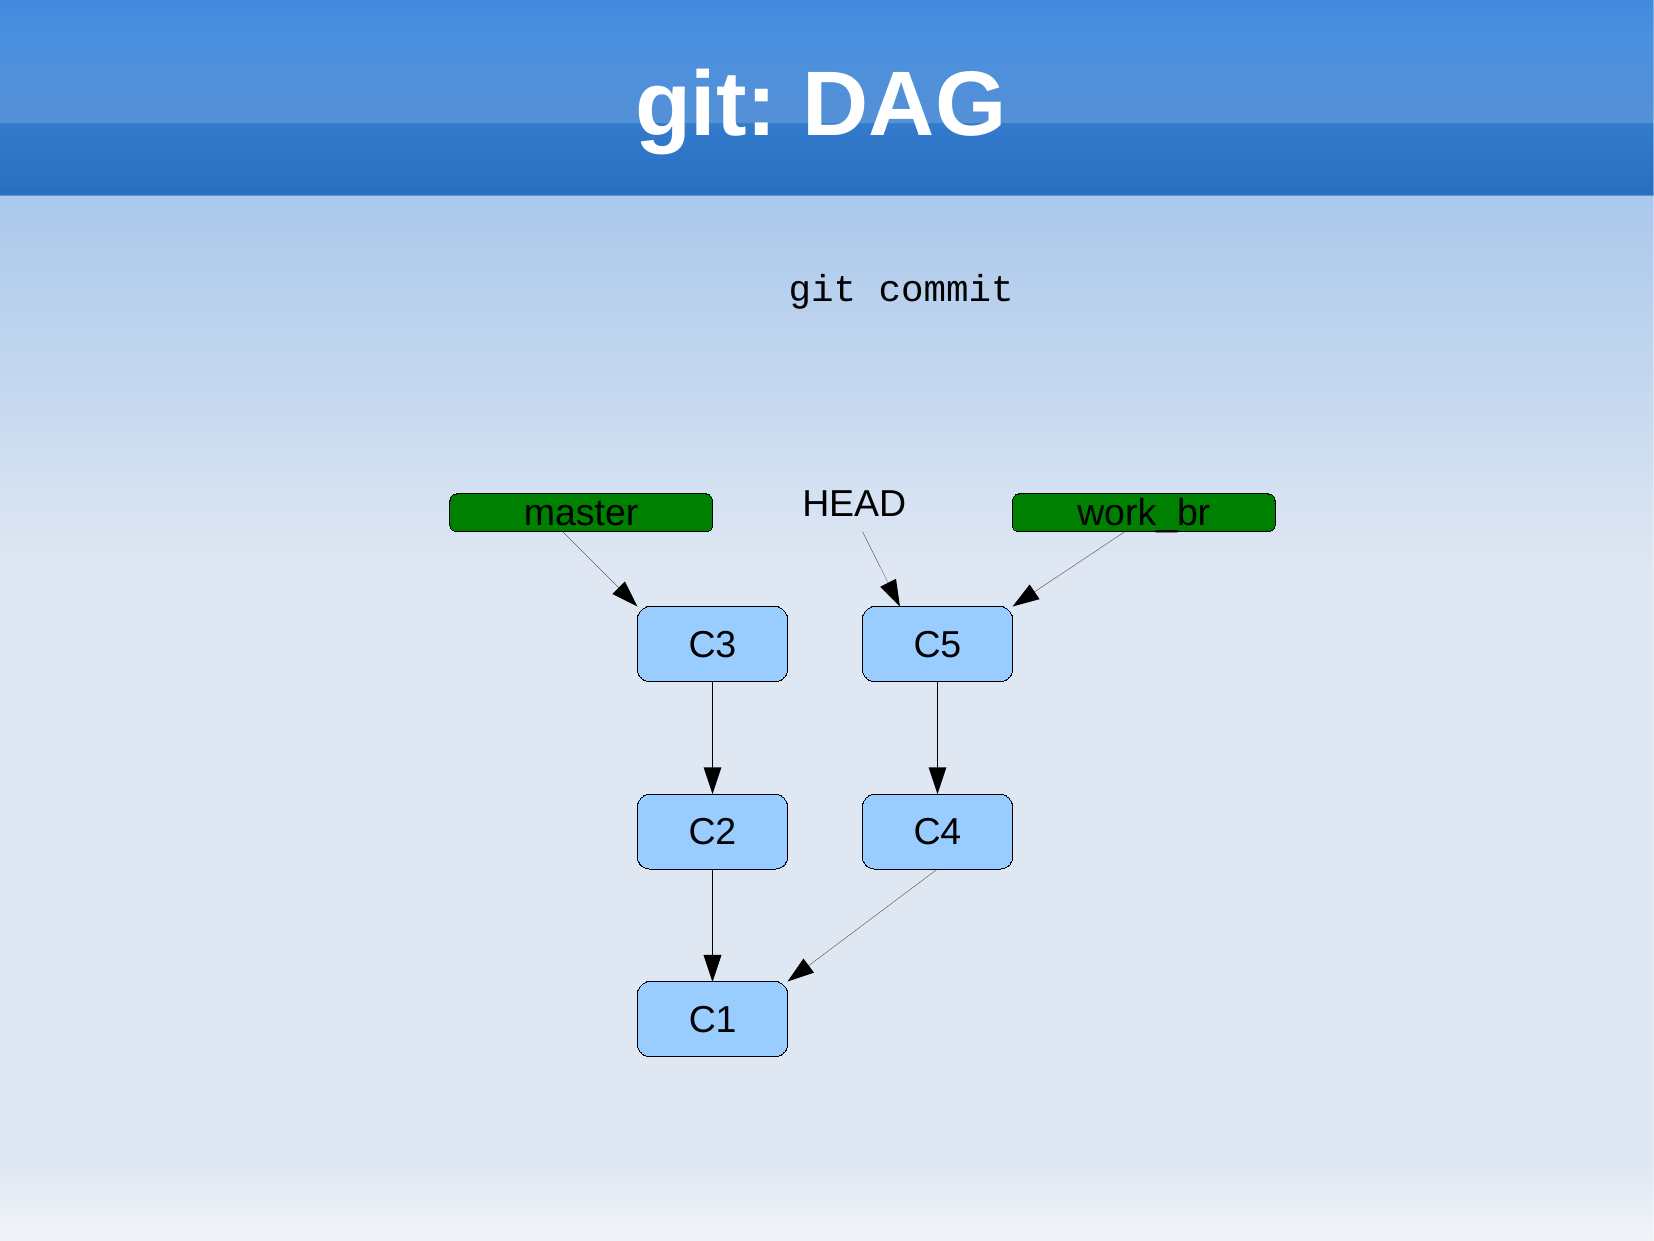

# git: DAG
git commit
HEAD
master
work_br
C1
C3
C5
C1
C2
C4
C1
C1